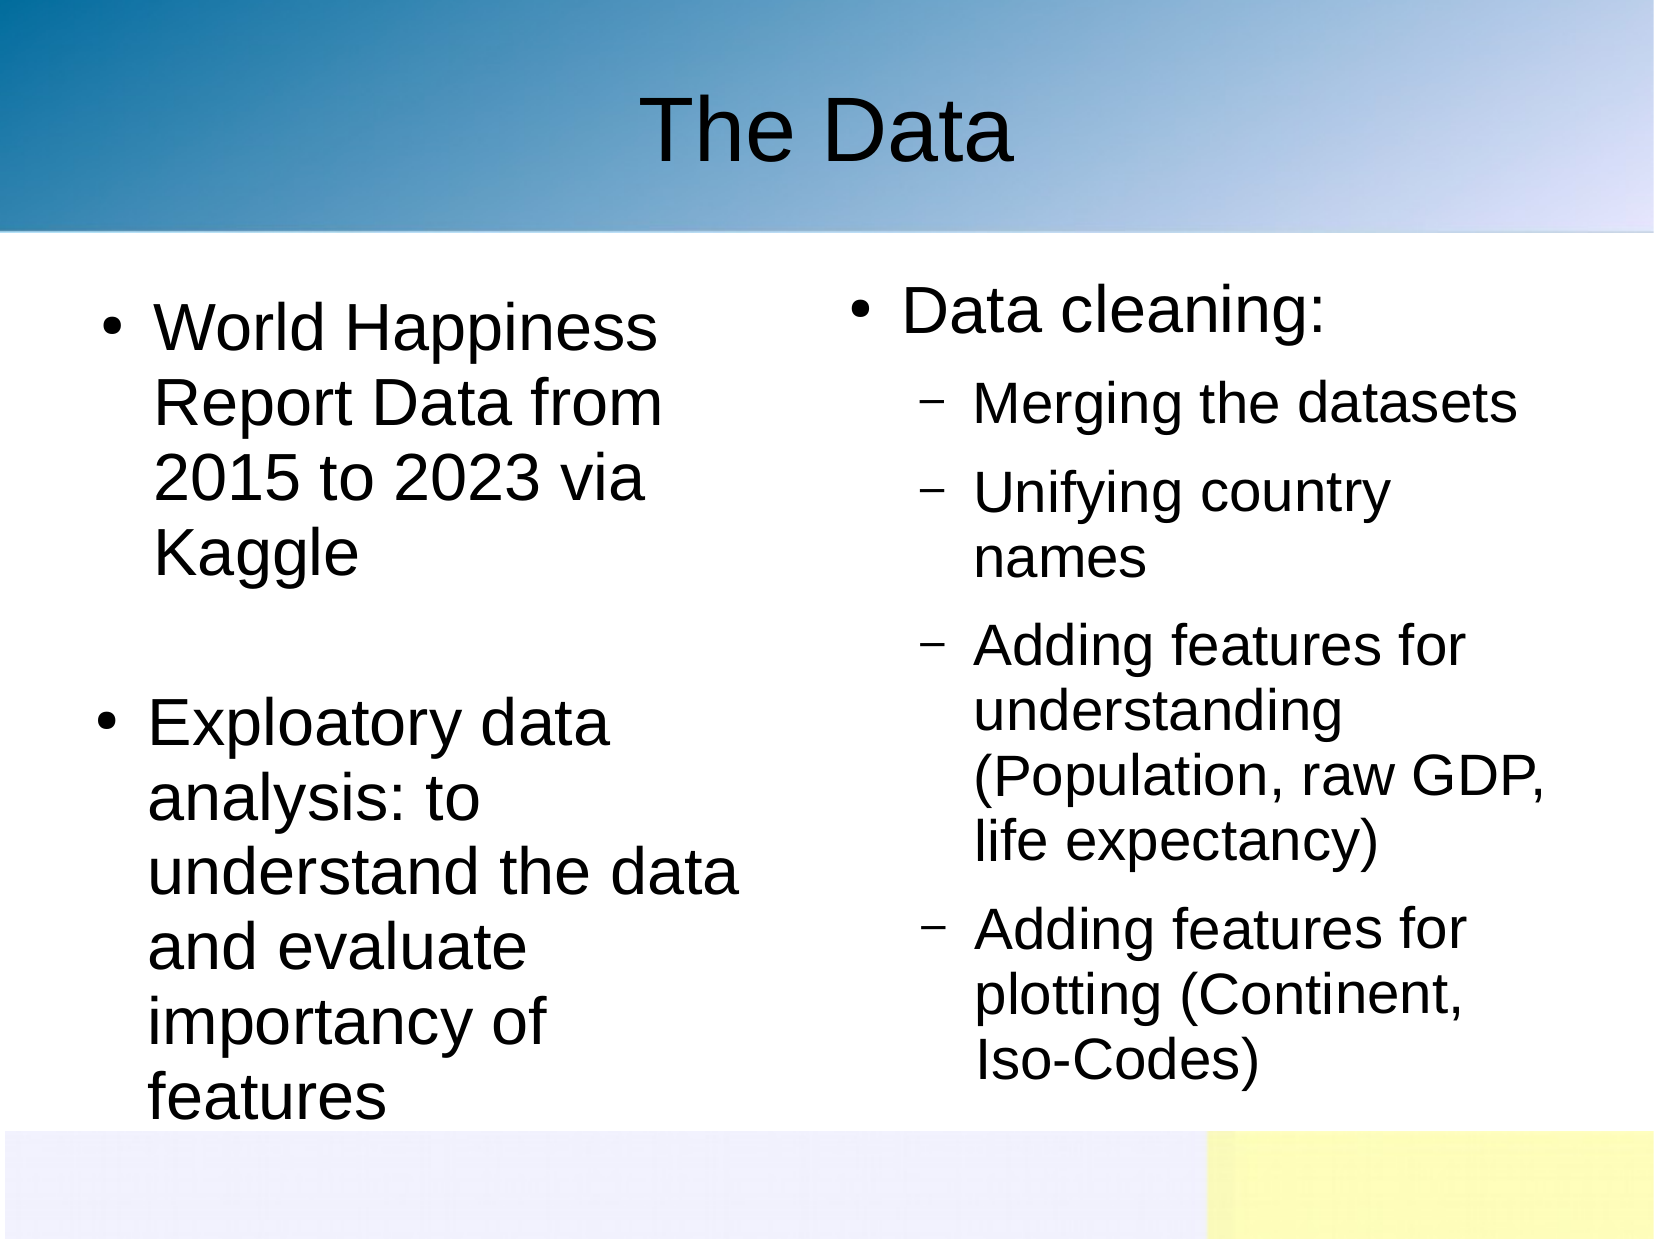

# The Data
Data cleaning:
Merging the datasets
Unifying country names
Adding features for understanding (Population, raw GDP, life expectancy)
Adding features for plotting (Continent, Iso-Codes)
World Happiness Report Data from 2015 to 2023 via Kaggle
Exploatory data analysis: to understand the data and evaluate importancy of features